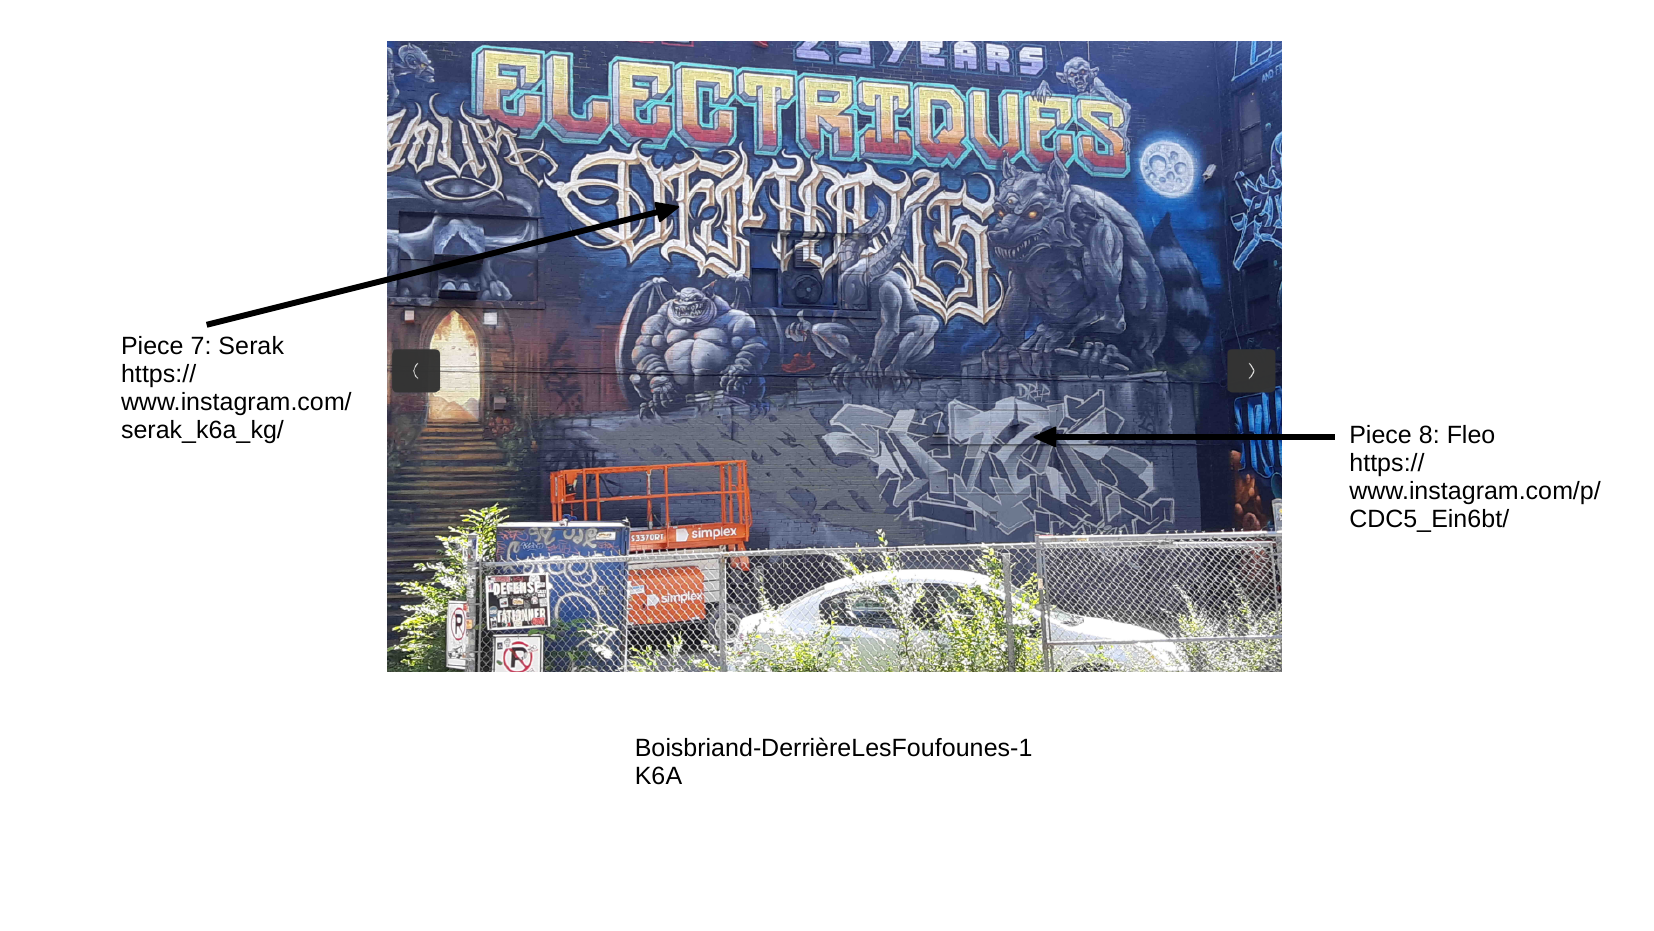

Piece 7: Serak
https://www.instagram.com/serak_k6a_kg/
Piece 8: Fleo
https://www.instagram.com/p/CDC5_Ein6bt/
Boisbriand-DerrièreLesFoufounes-1
K6A